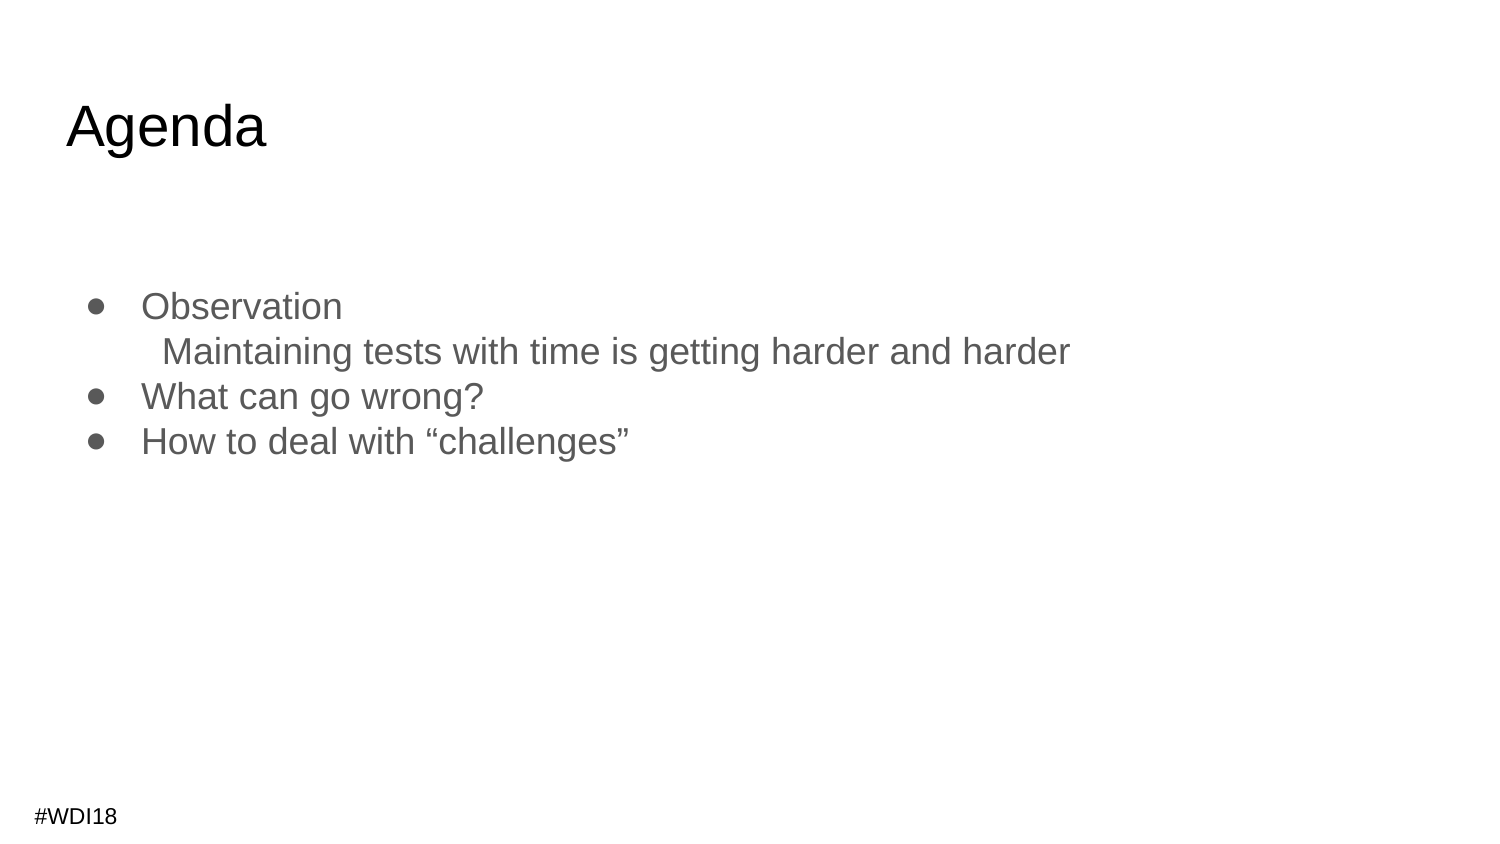

# Agenda
Observation
 Maintaining tests with time is getting harder and harder
What can go wrong?
How to deal with “challenges”
 #WDI18